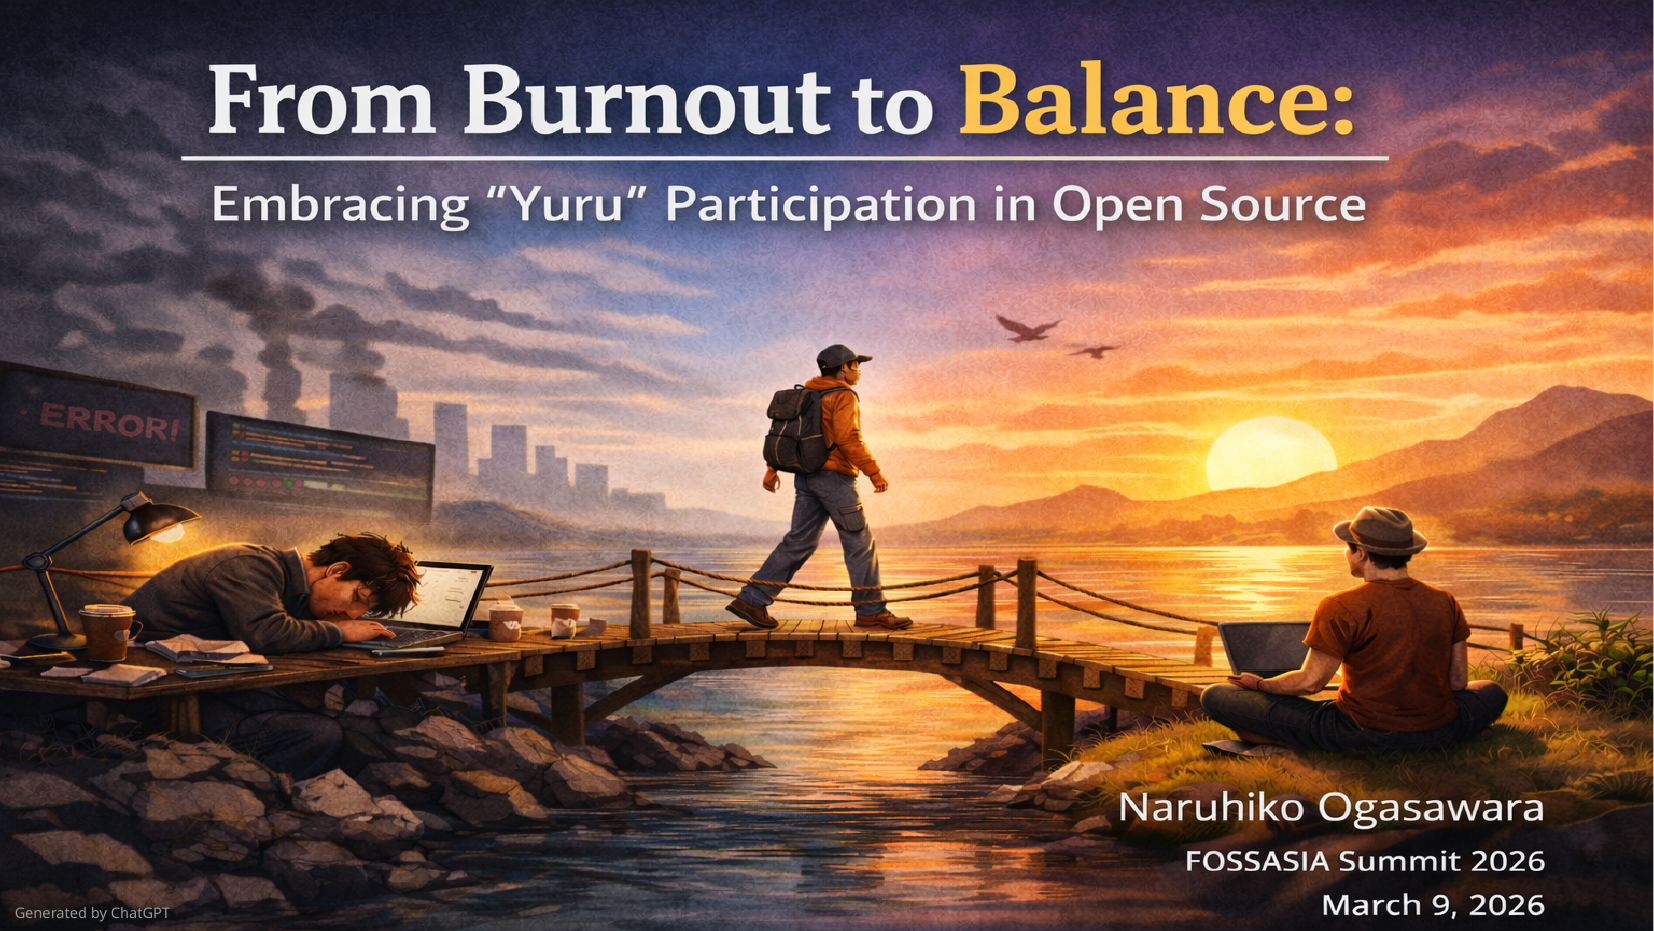

# From Burnout to Balance: Embracing "Yuru" Participation in Open Source
Naruhiko Ogasawara
Generated by ChatGPT